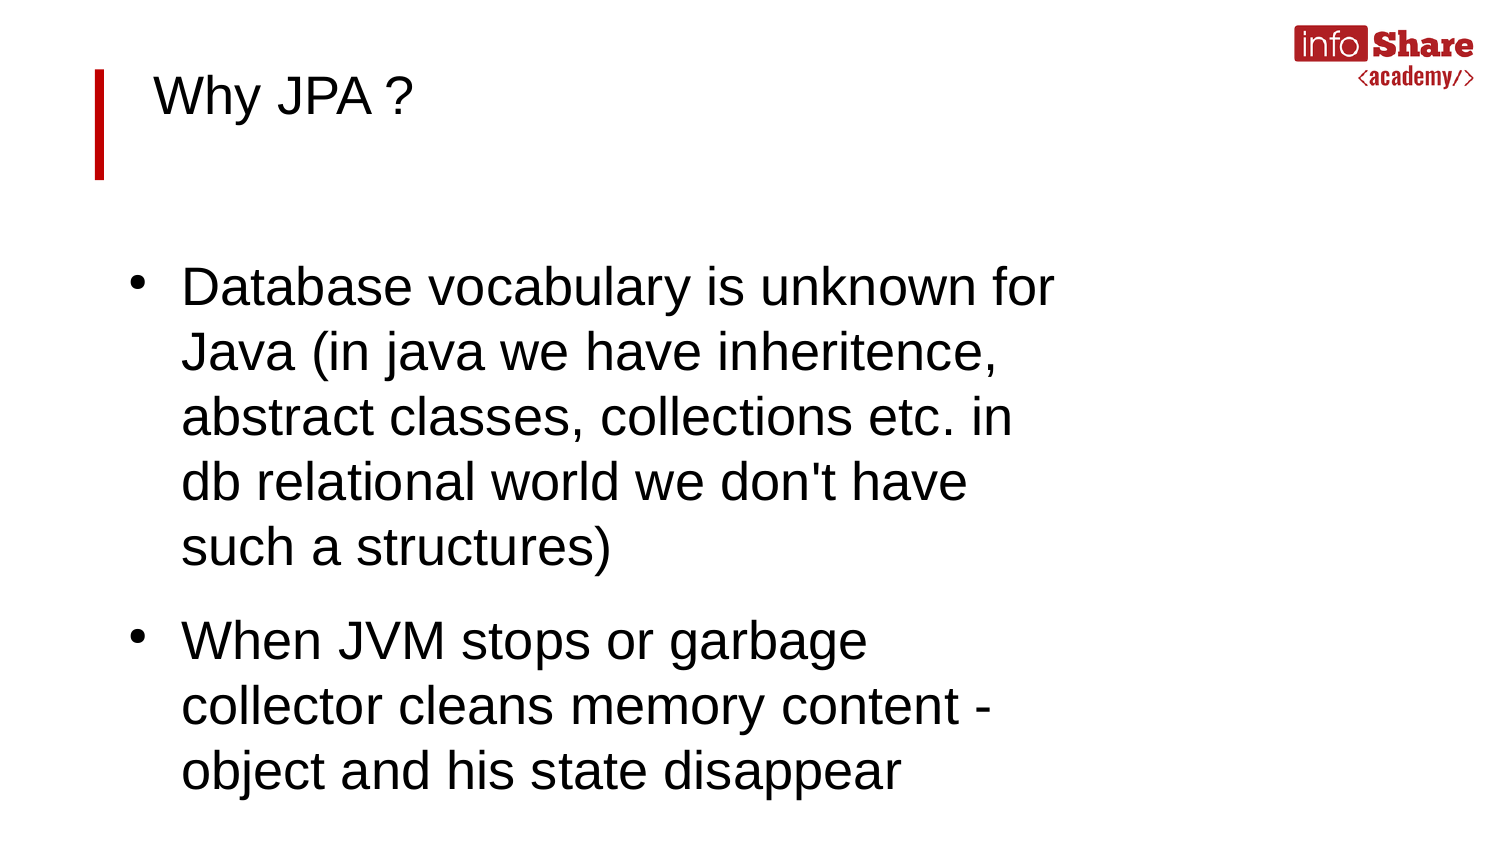

# Why JPA ?
Database vocabulary is unknown for Java (in java we have inheritence, abstract classes, collections etc. in db relational world we don't have such a structures)
When JVM stops or garbage collector cleans memory content - object and his state disappear